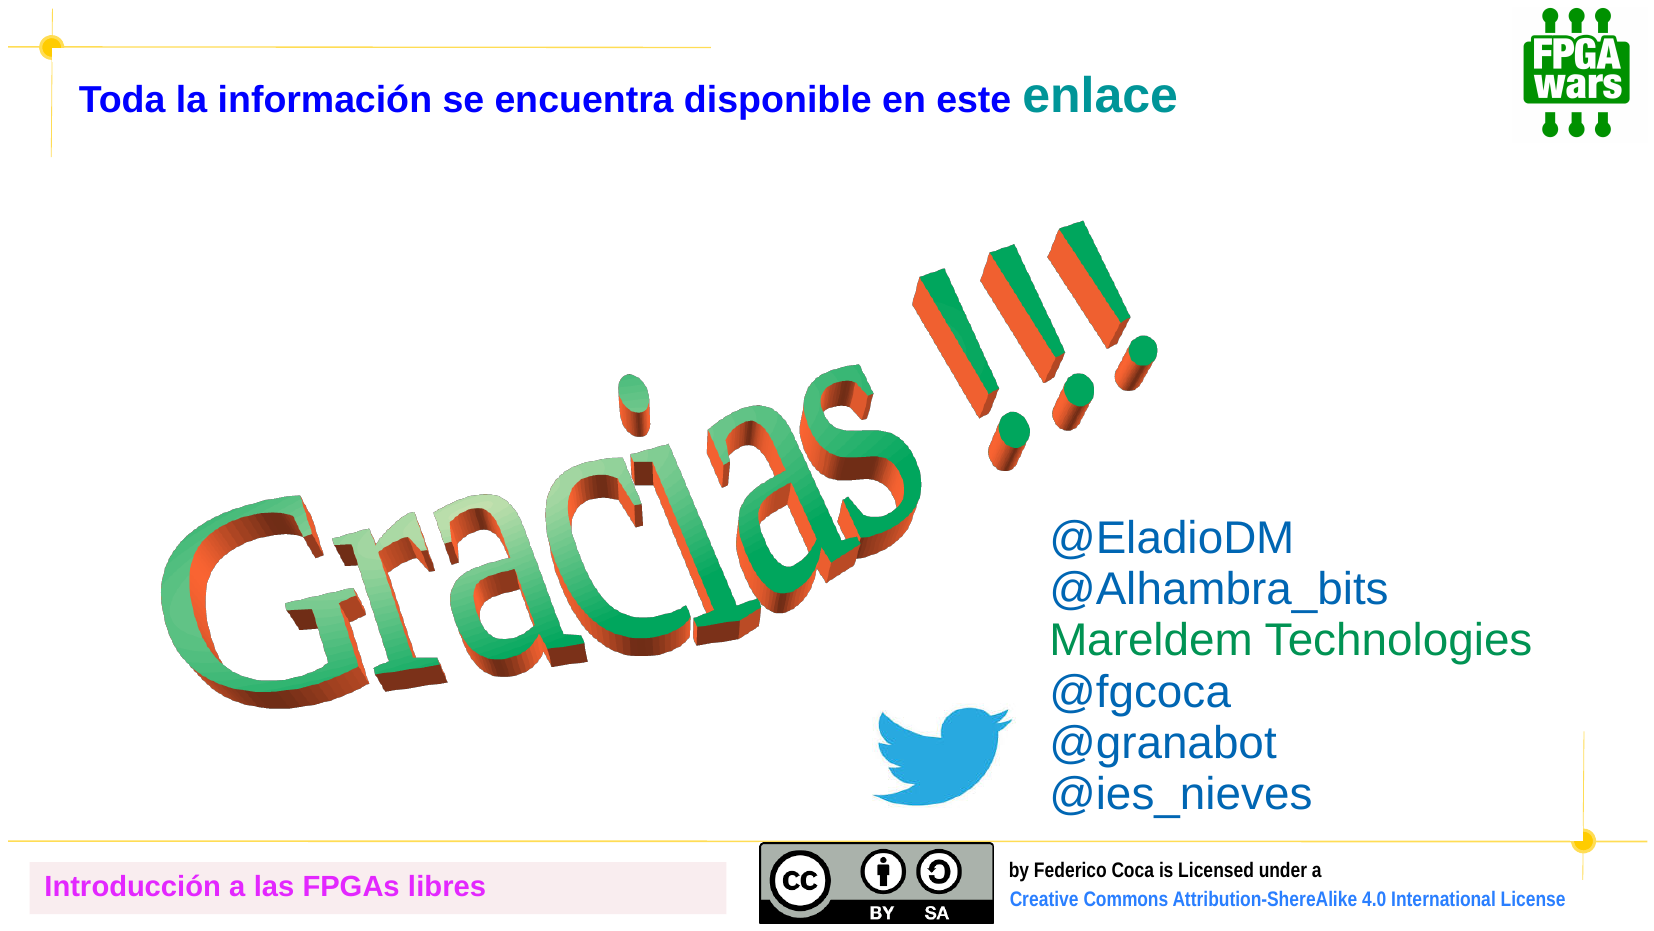

Toda la información se encuentra disponible en este enlace
Gracias !!!
@EladioDM
@Alhambra_bits
Mareldem Technologies
@fgcoca
@granabot
@ies_nieves
Introducción a las FPGAs libres